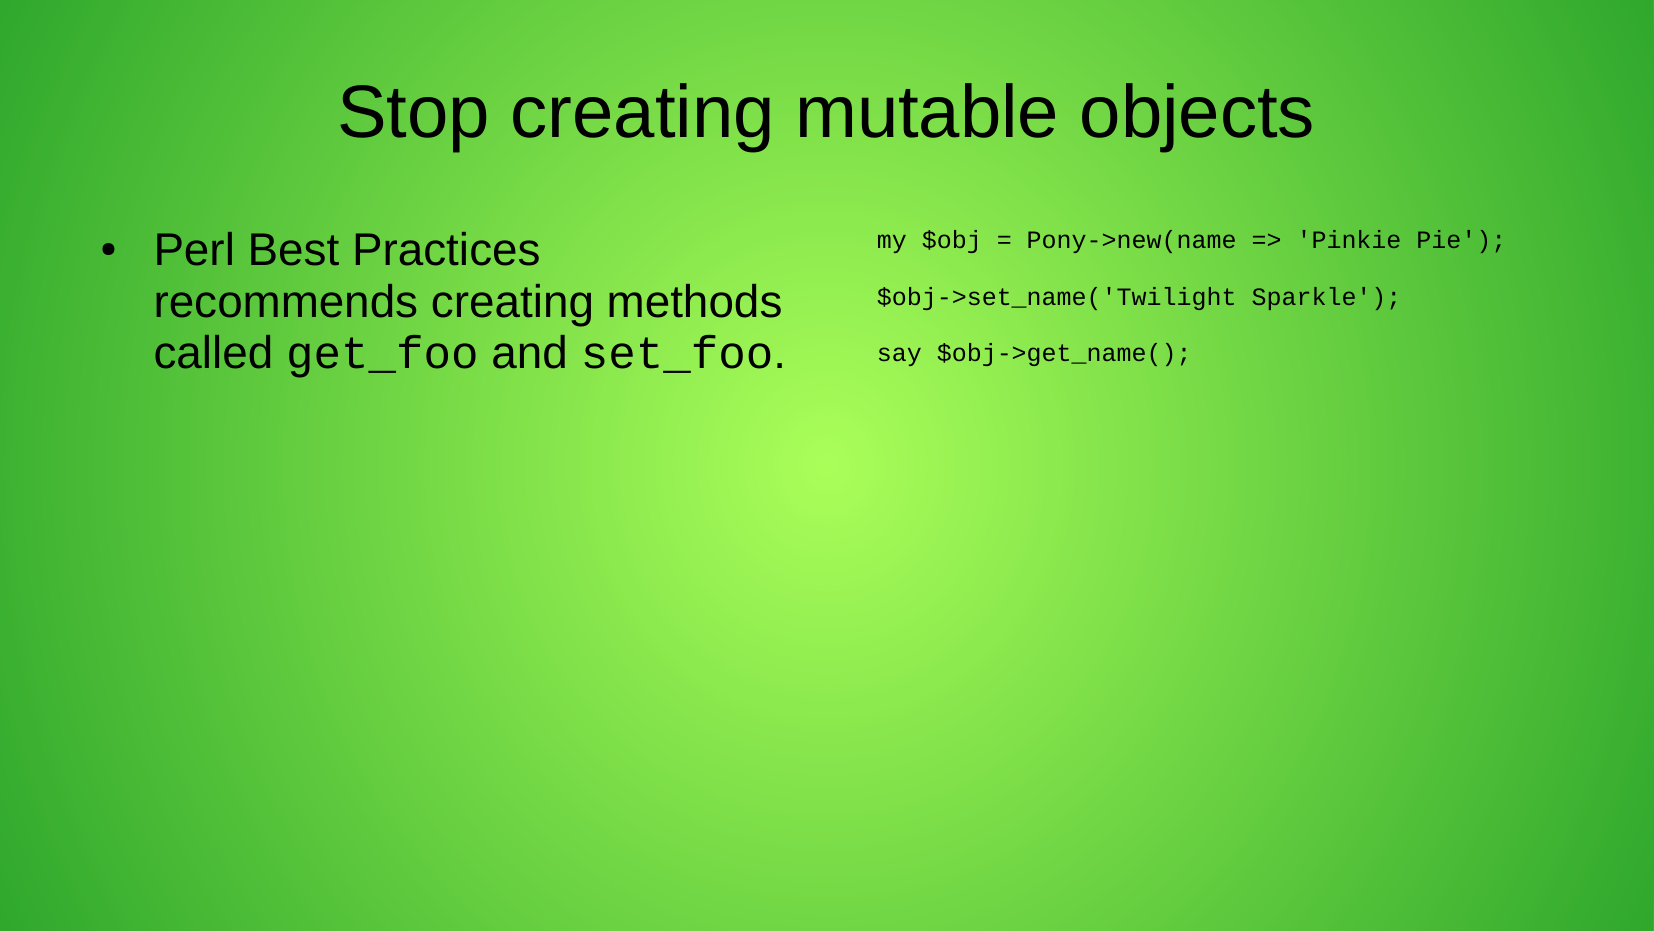

# Stop creating mutable objects
my $obj = Pony->new(name => 'Pinkie Pie');
$obj->set_name('Twilight Sparkle');
say $obj->get_name();
Perl Best Practices recommends creating methods called get_foo and set_foo.